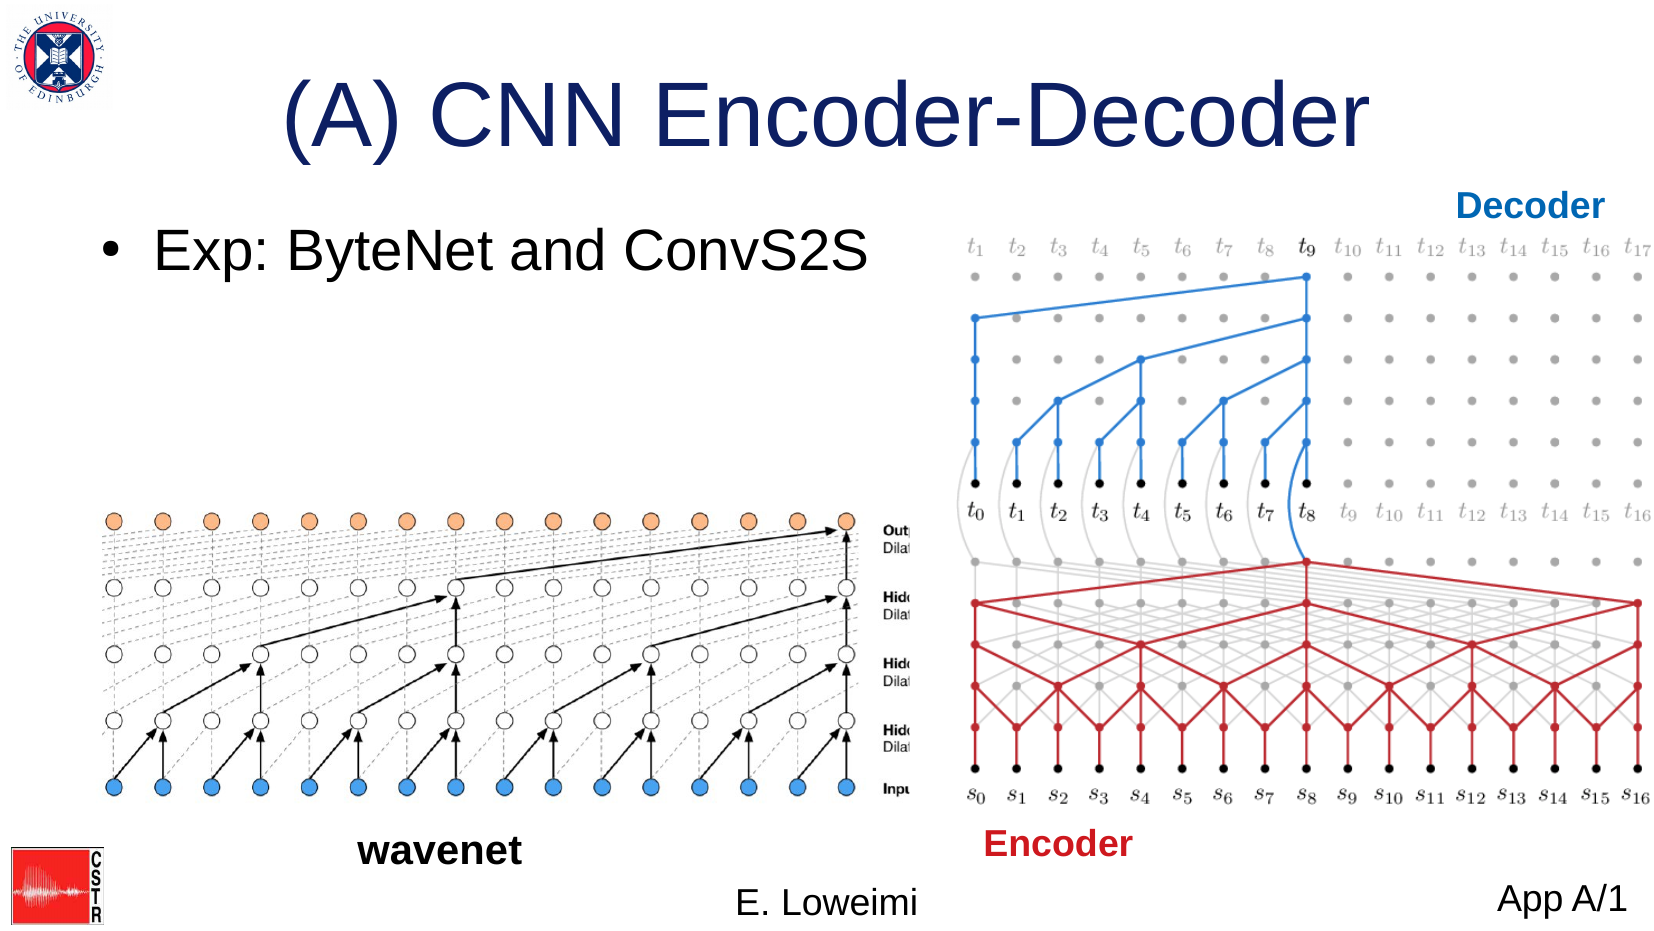

# (A) CNN Encoder-Decoder
Decoder
Exp: ByteNet and ConvS2S
Encoder
wavenet
App A/1
E. Loweimi